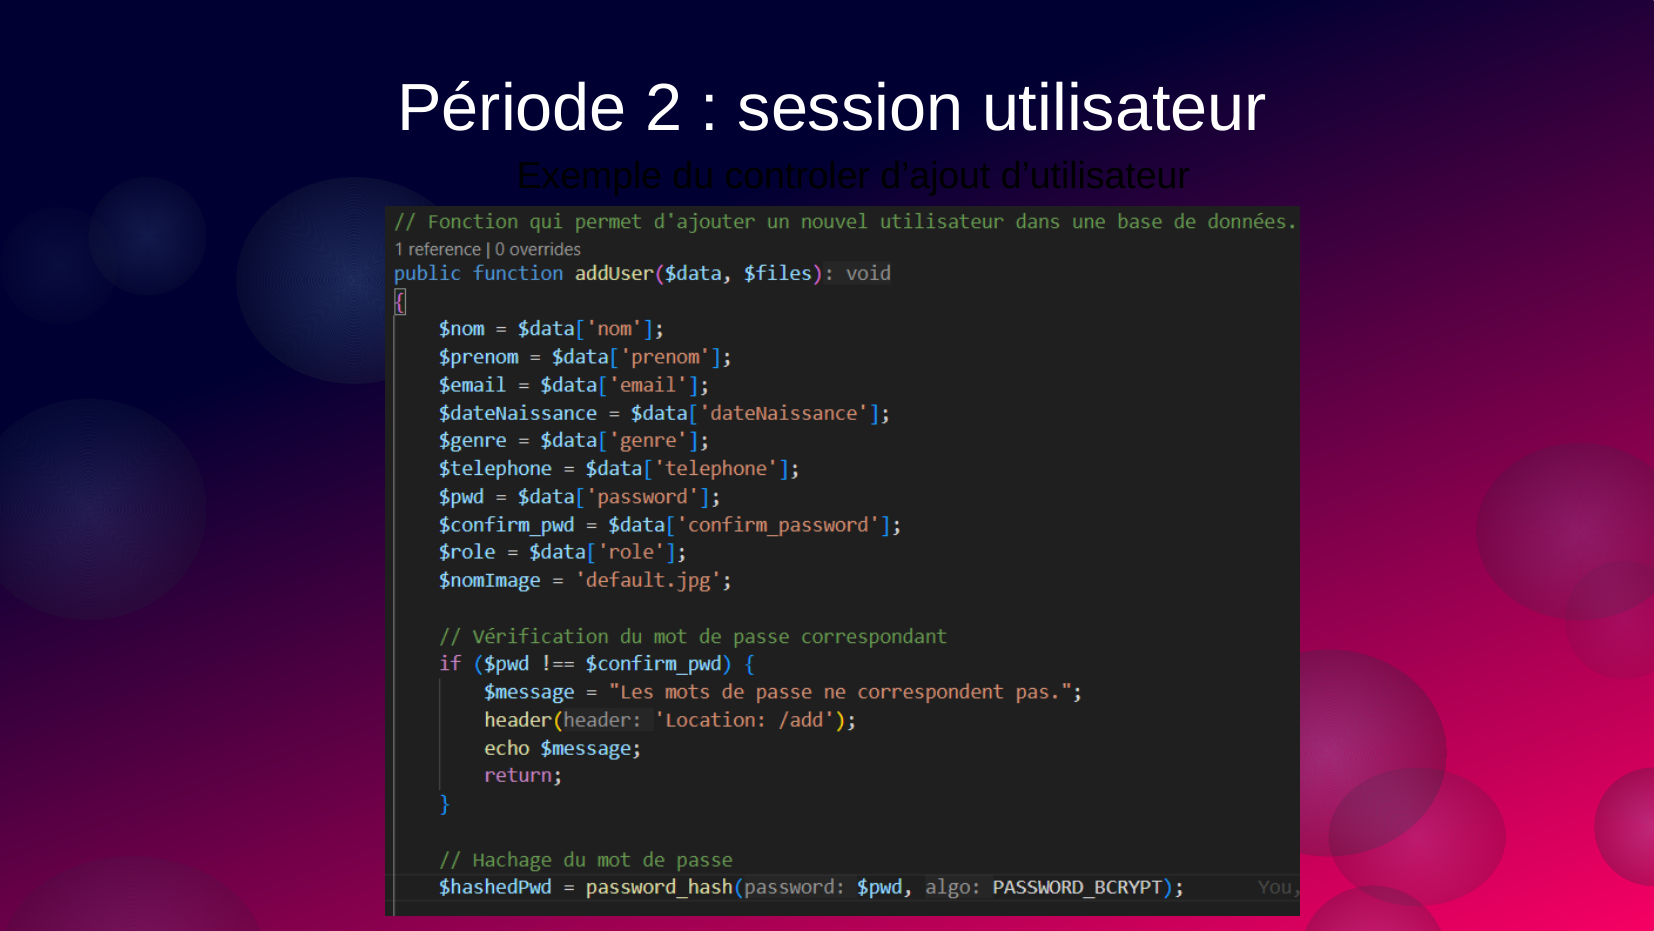

# Période 2 : session utilisateur
Exemple du controler d’ajout d’utilisateur